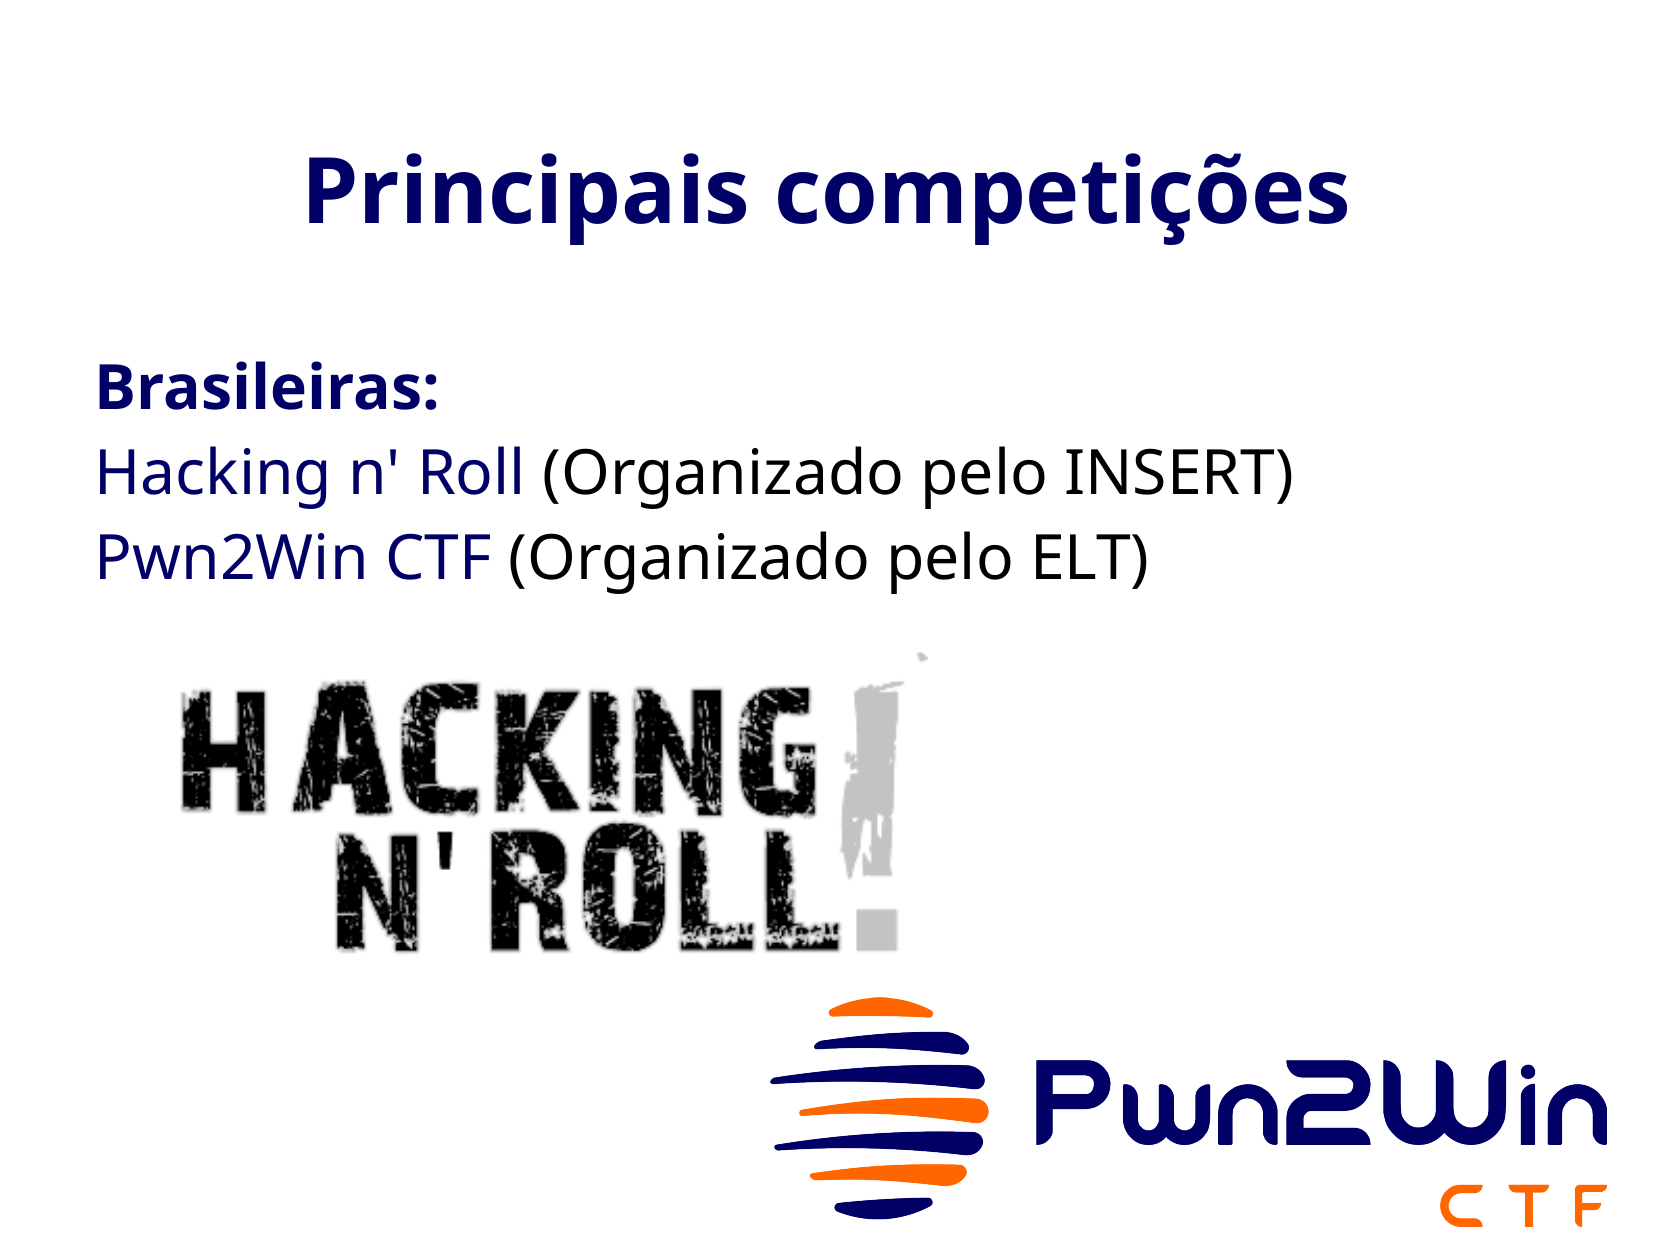

# Principais competições
Brasileiras:
Hacking n' Roll (Organizado pelo INSERT)
Pwn2Win CTF (Organizado pelo ELT)